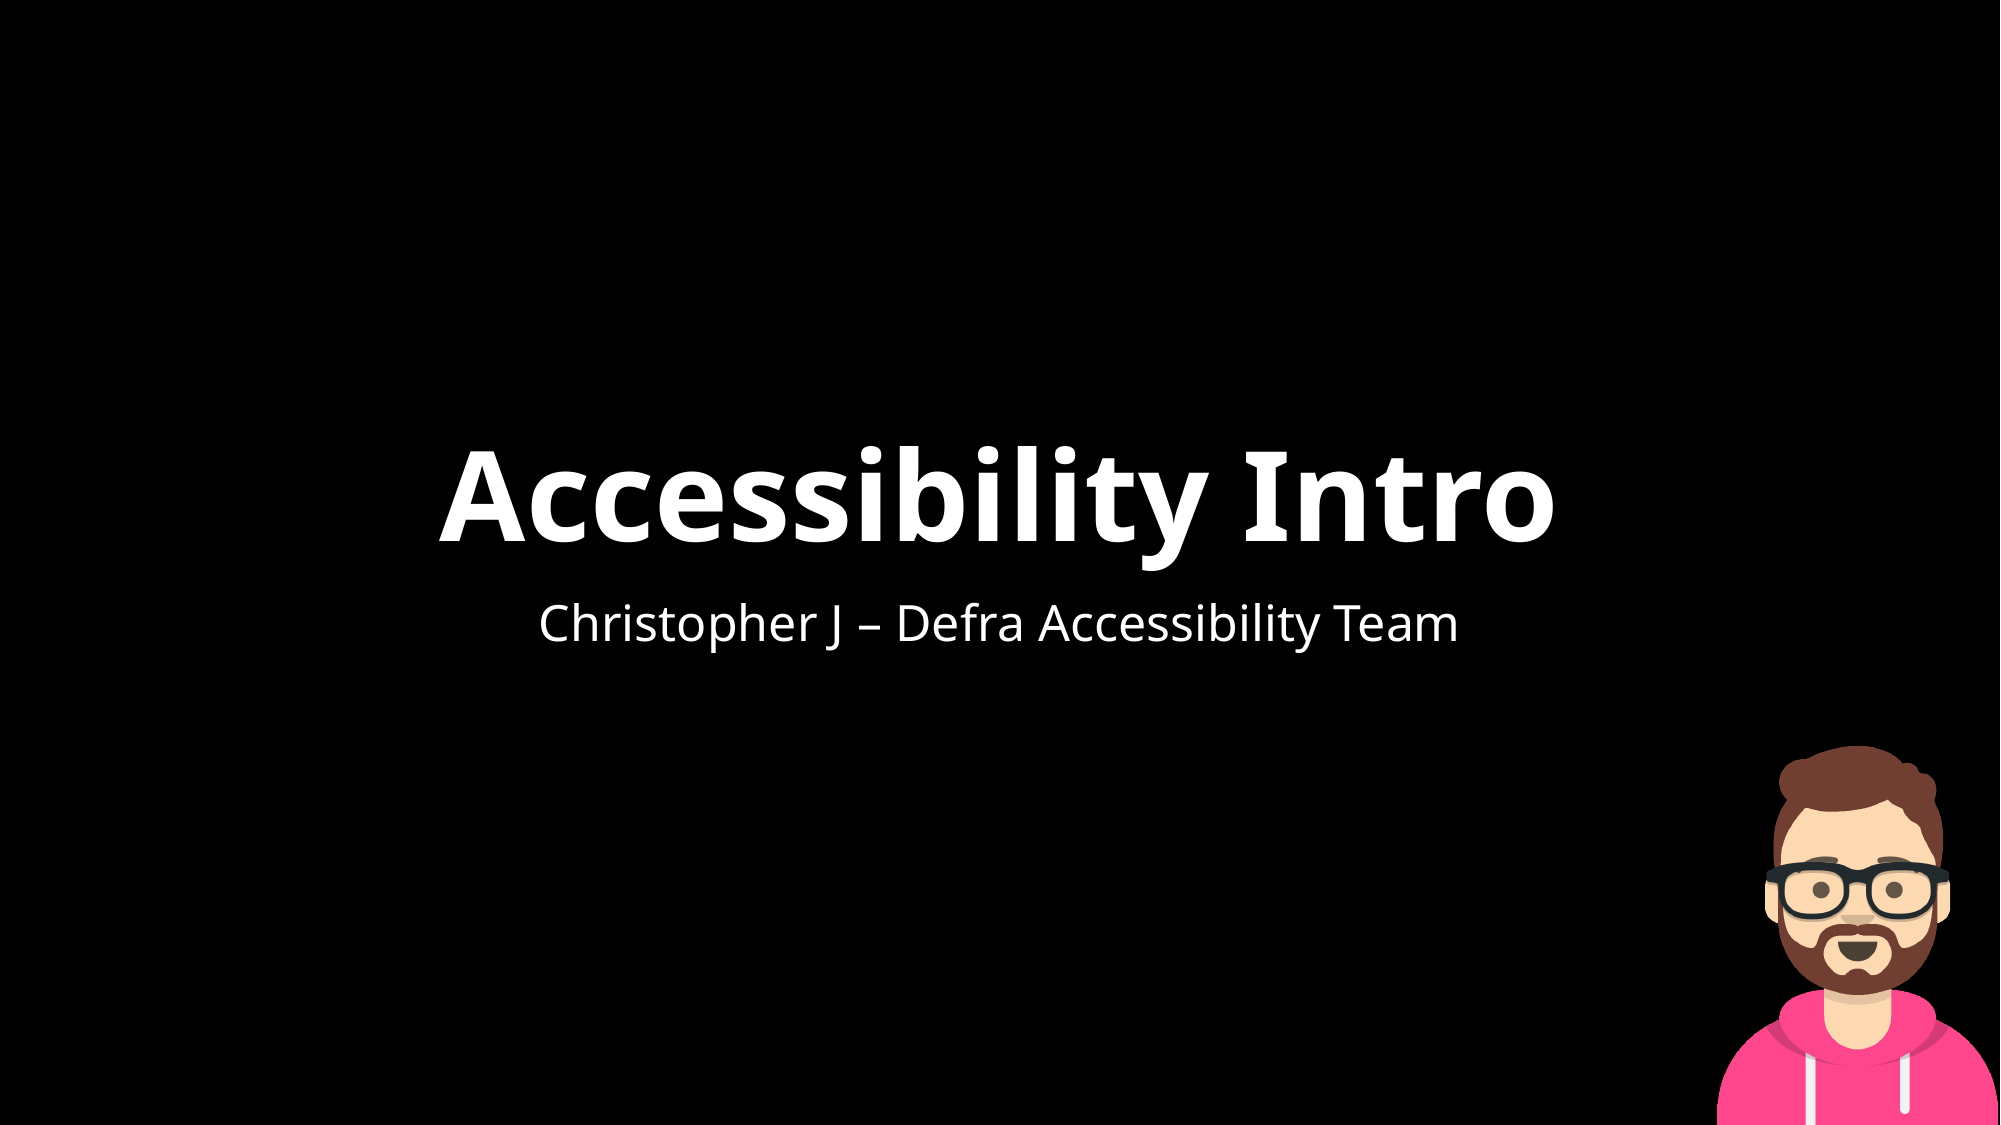

# Accessibility Intro
Christopher J – Defra Accessibility Team